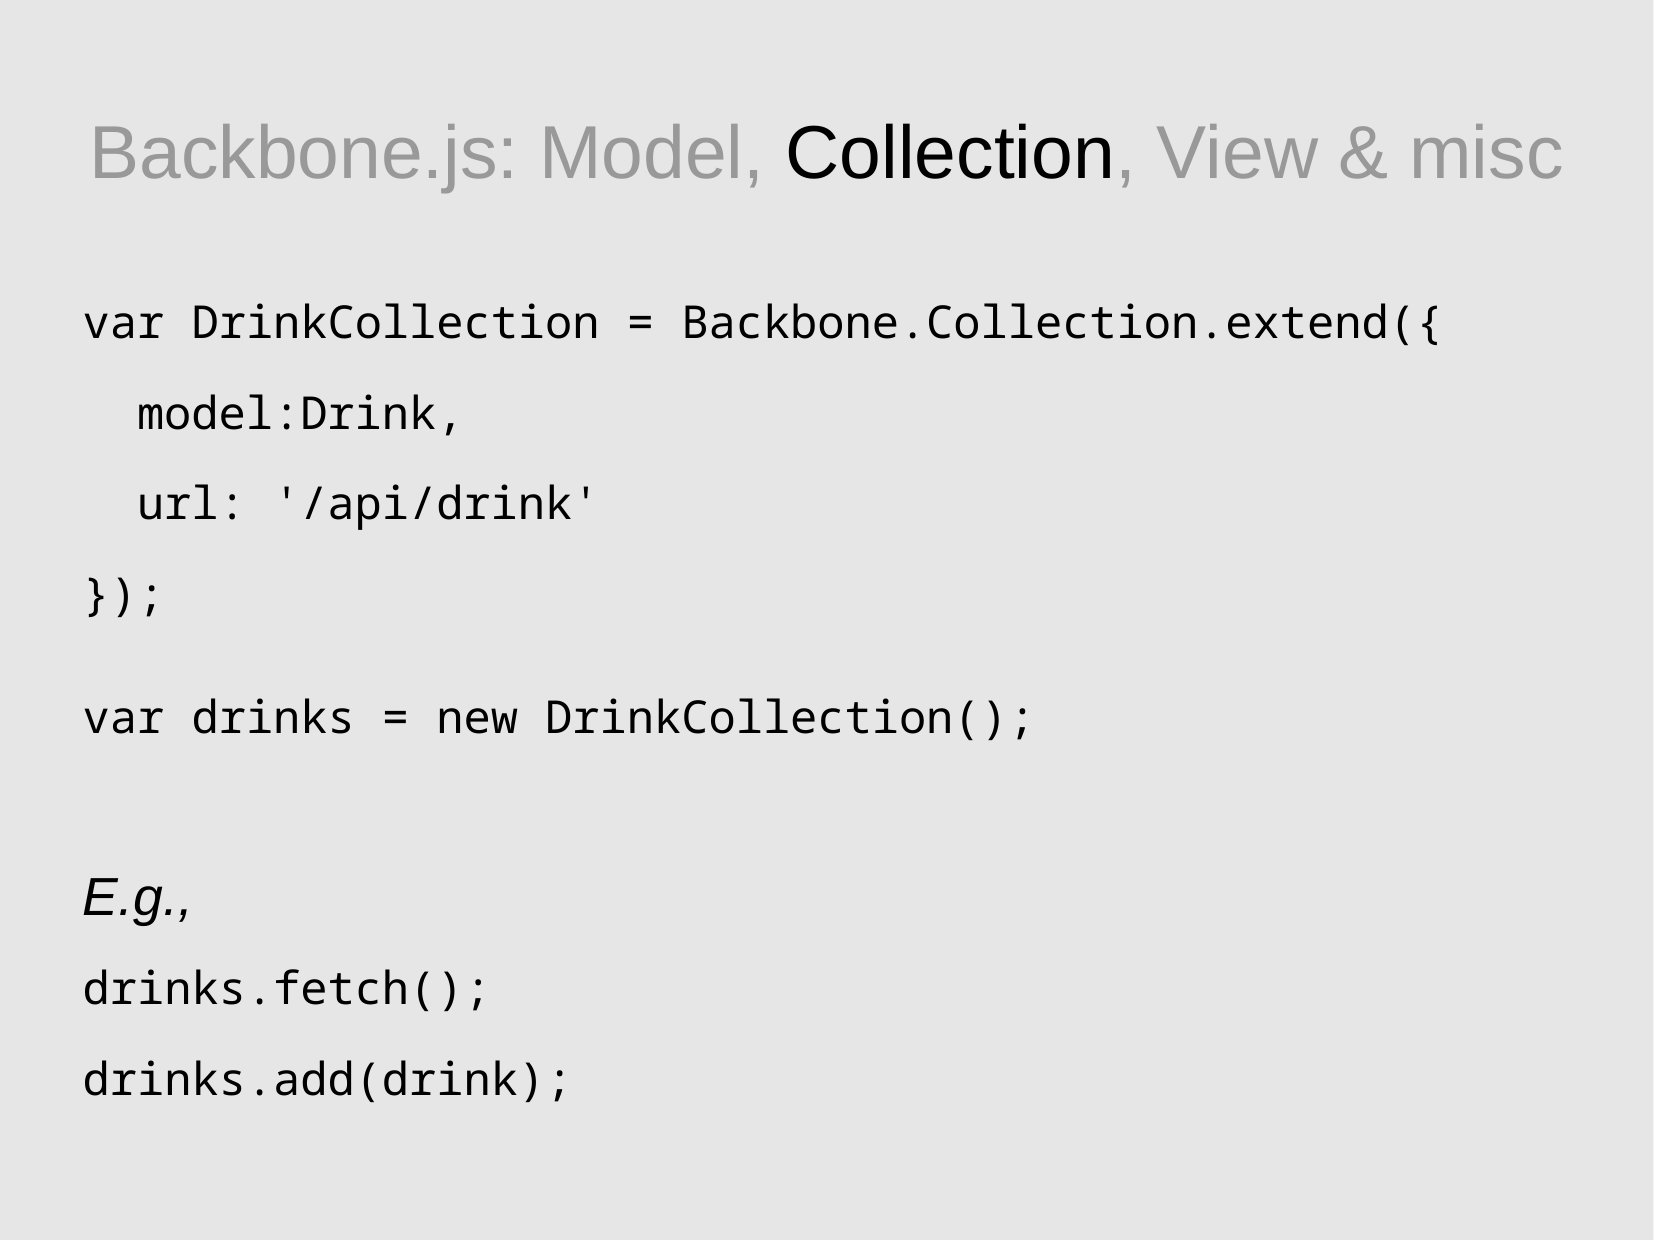

# Backbone.js: Model, Collection, View & misc
var DrinkCollection = Backbone.Collection.extend({
 model:Drink,
 url: '/api/drink'
});
var drinks = new DrinkCollection();
E.g.,
drinks.fetch();
drinks.add(drink);